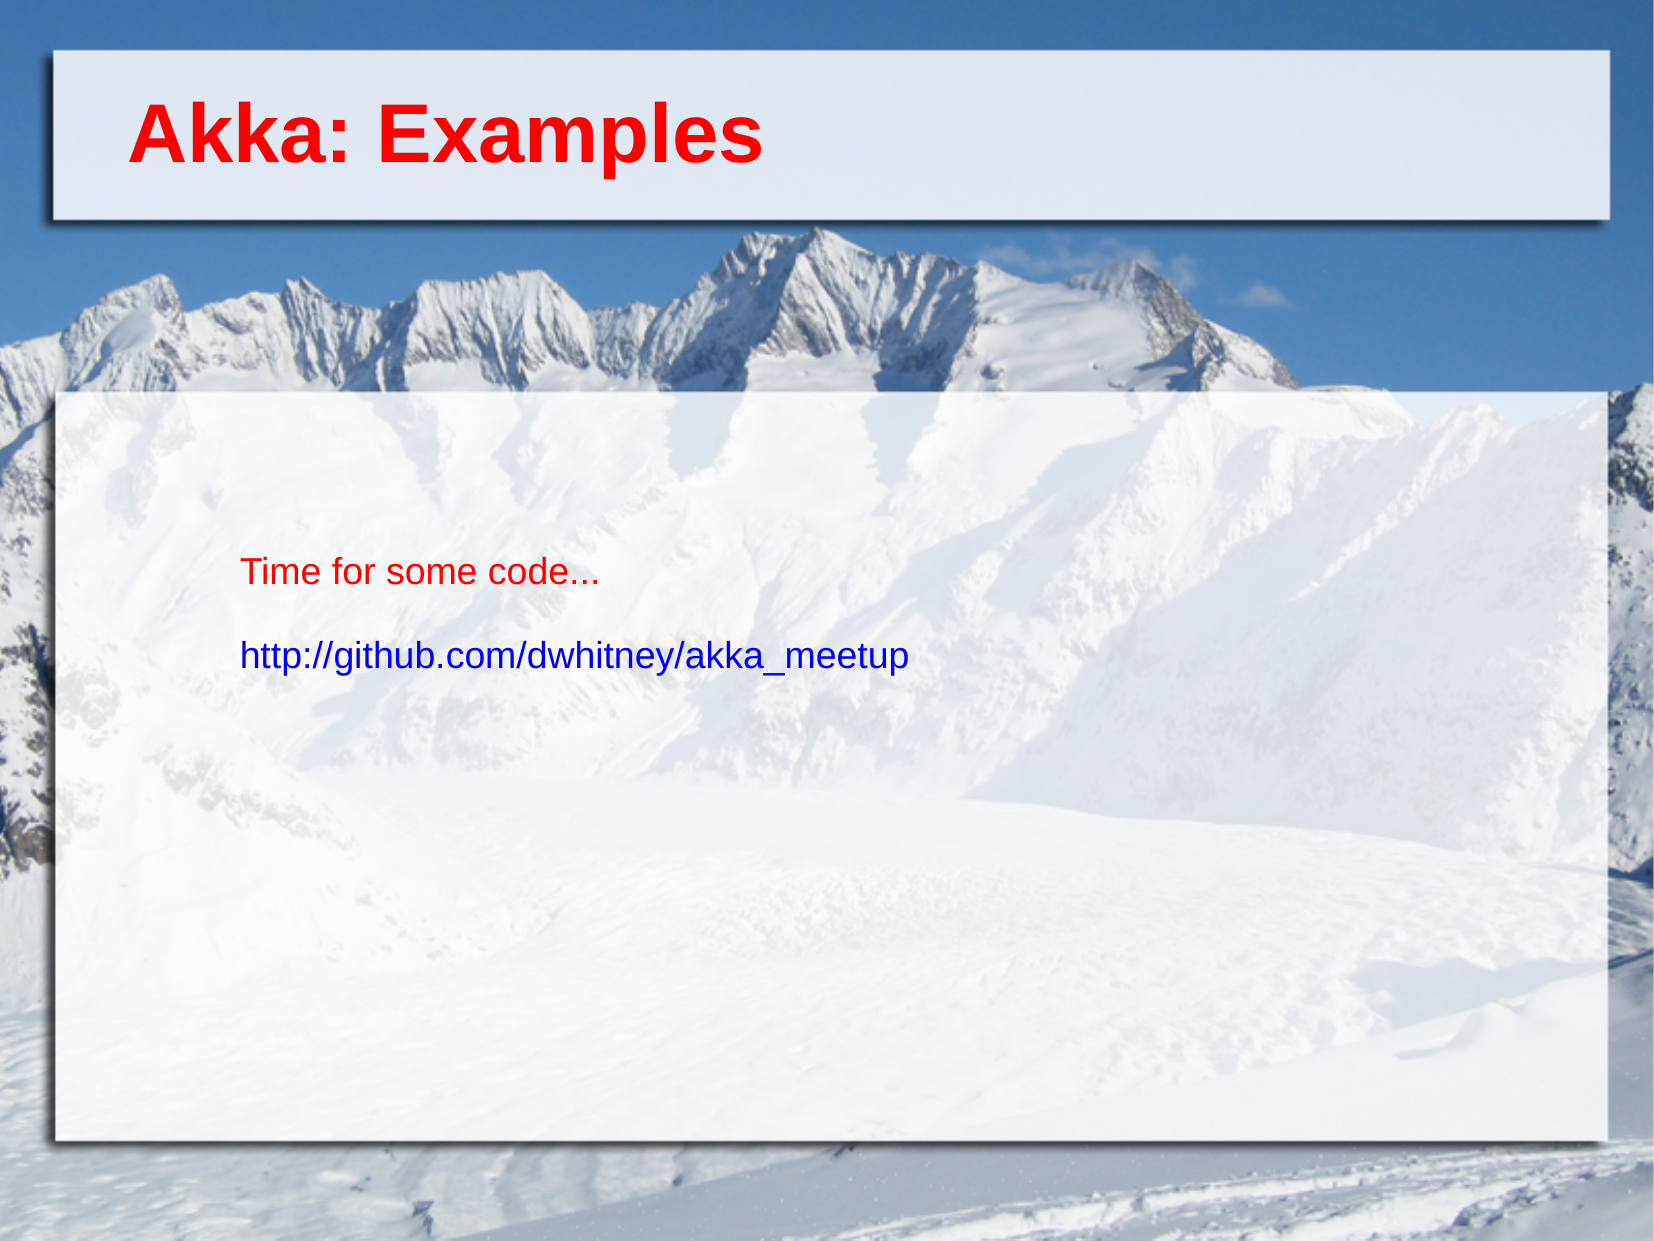

Akka: Examples
Time for some code...
http://github.com/dwhitney/akka_meetup